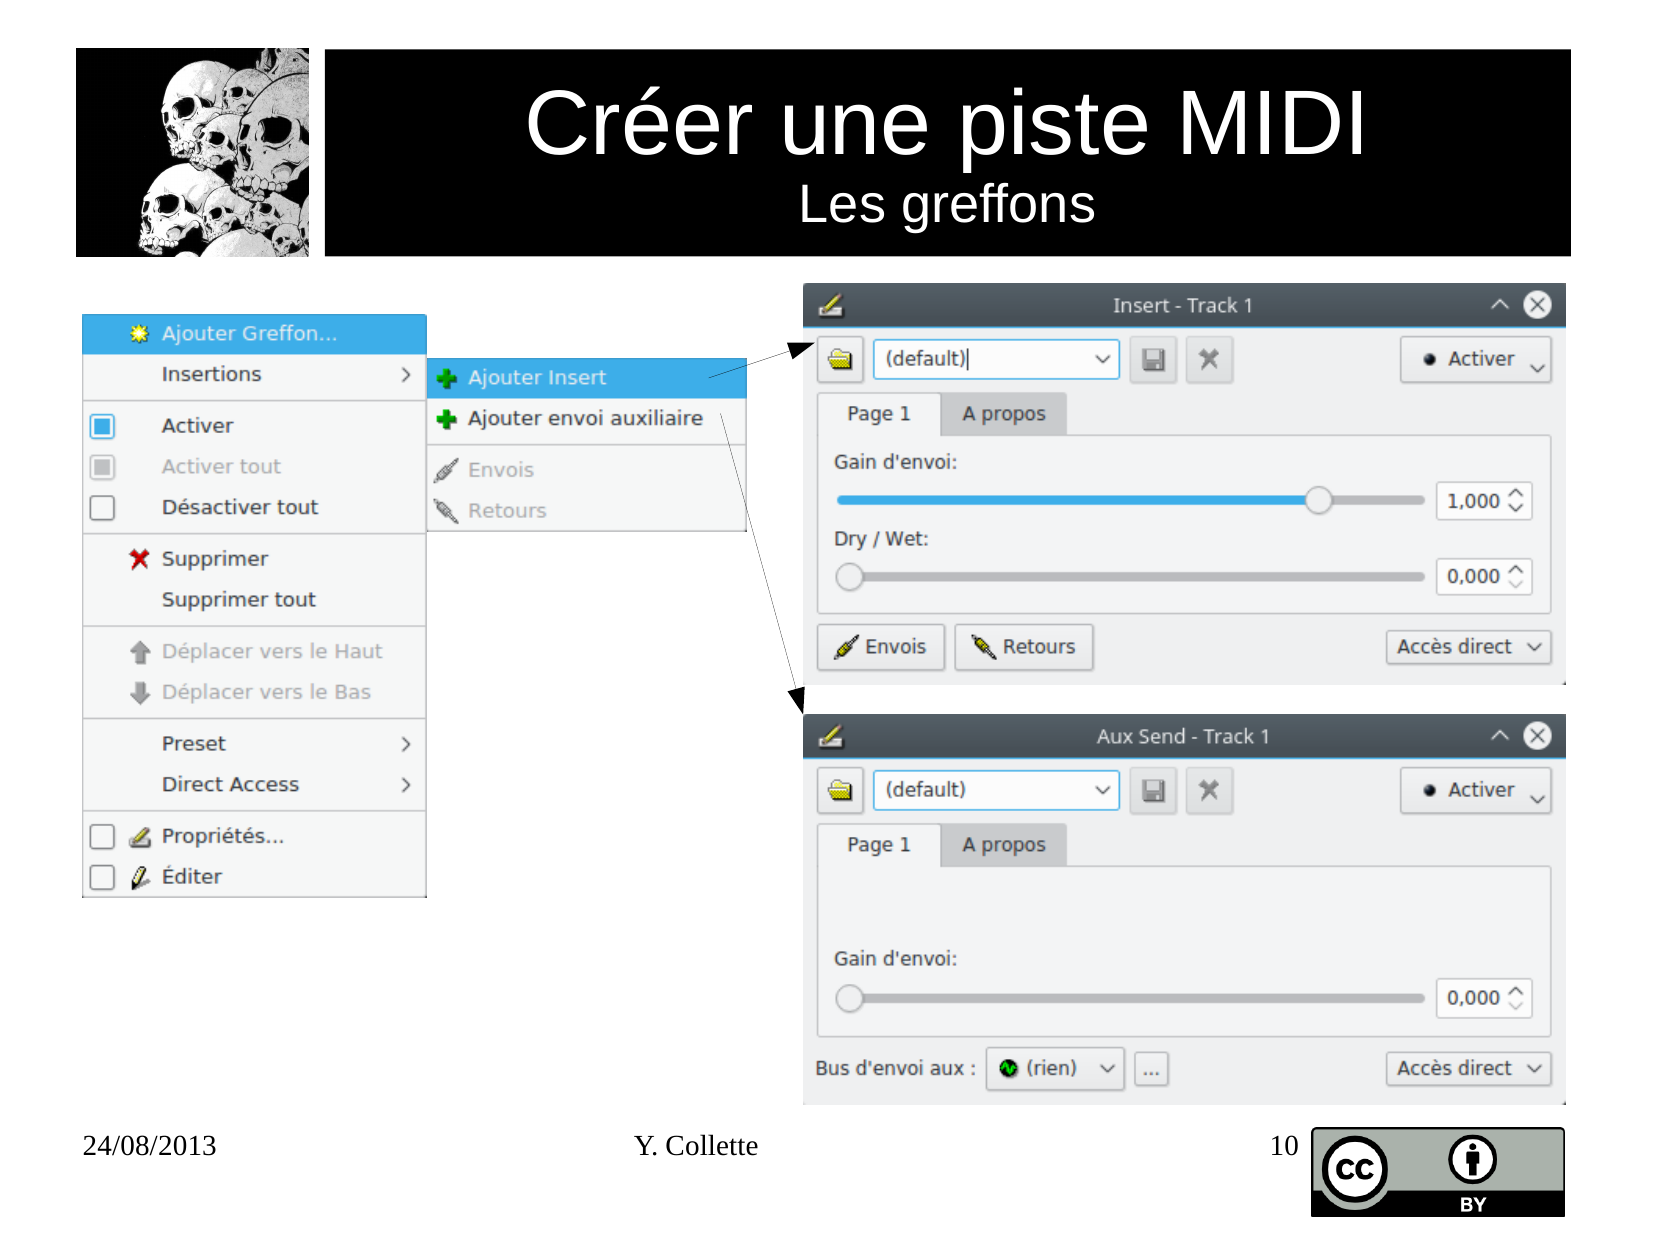

# Créer une piste MIDI Les greffons
Y. Collette
10